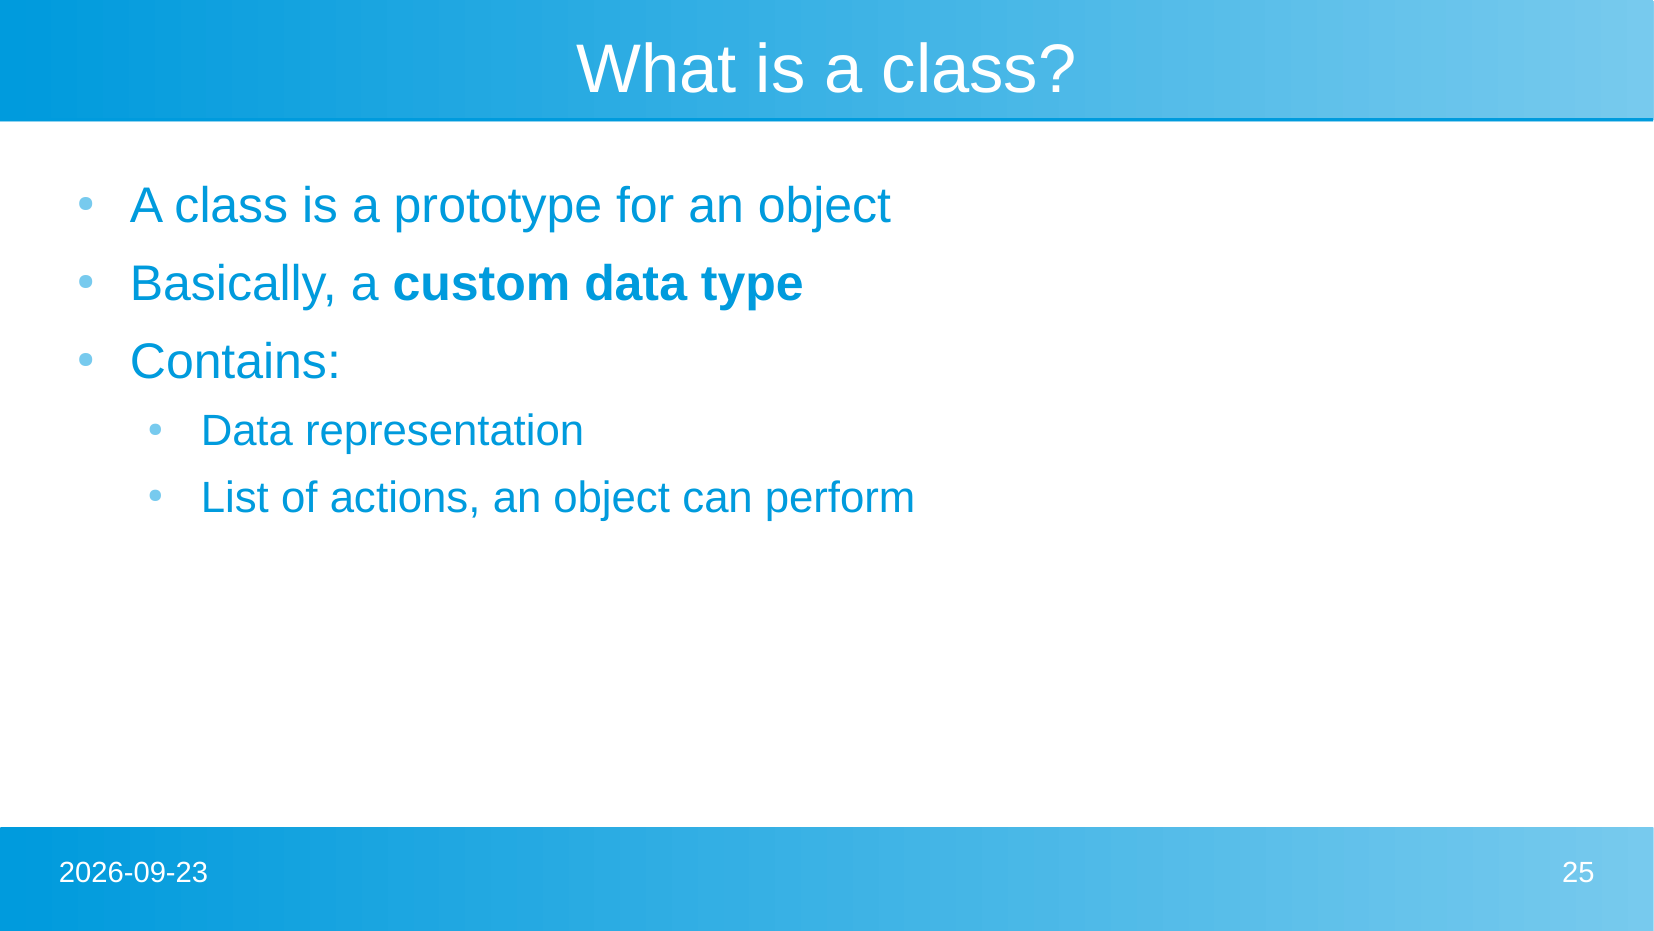

# What is a class?
A class is a prototype for an object
Basically, a custom data type
Contains:
Data representation
List of actions, an object can perform
25